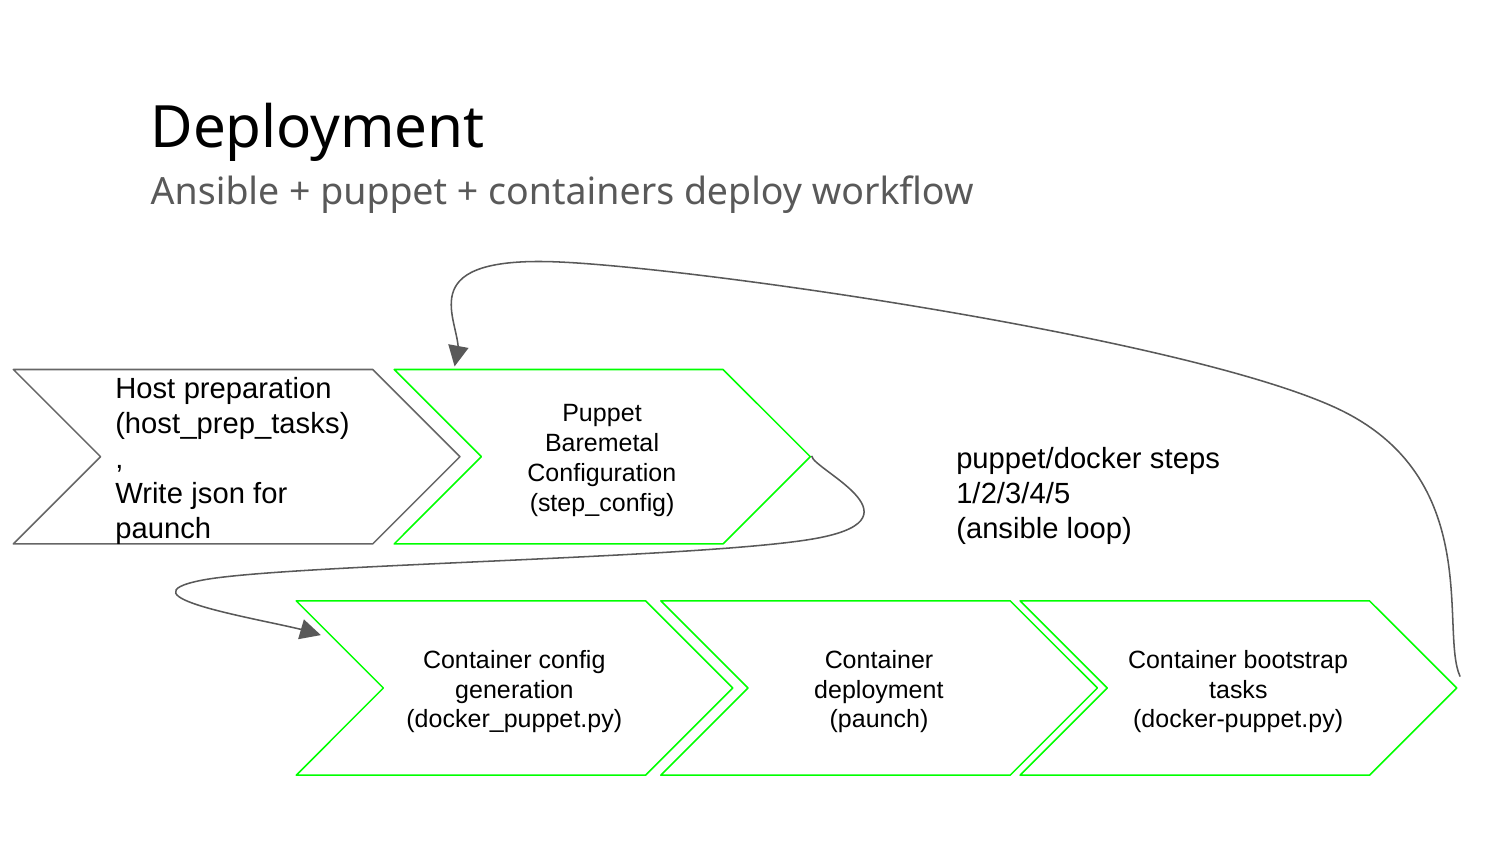

# Deployment
Ansible + puppet + containers deploy workflow
Host preparation
(host_prep_tasks),
Write json for paunch
Puppet
Baremetal Configuration
(step_config)
puppet/docker steps
1/2/3/4/5
(ansible loop)
Container config generation
(docker_puppet.py)
Container deployment
(paunch)
Container bootstrap tasks
(docker-puppet.py)